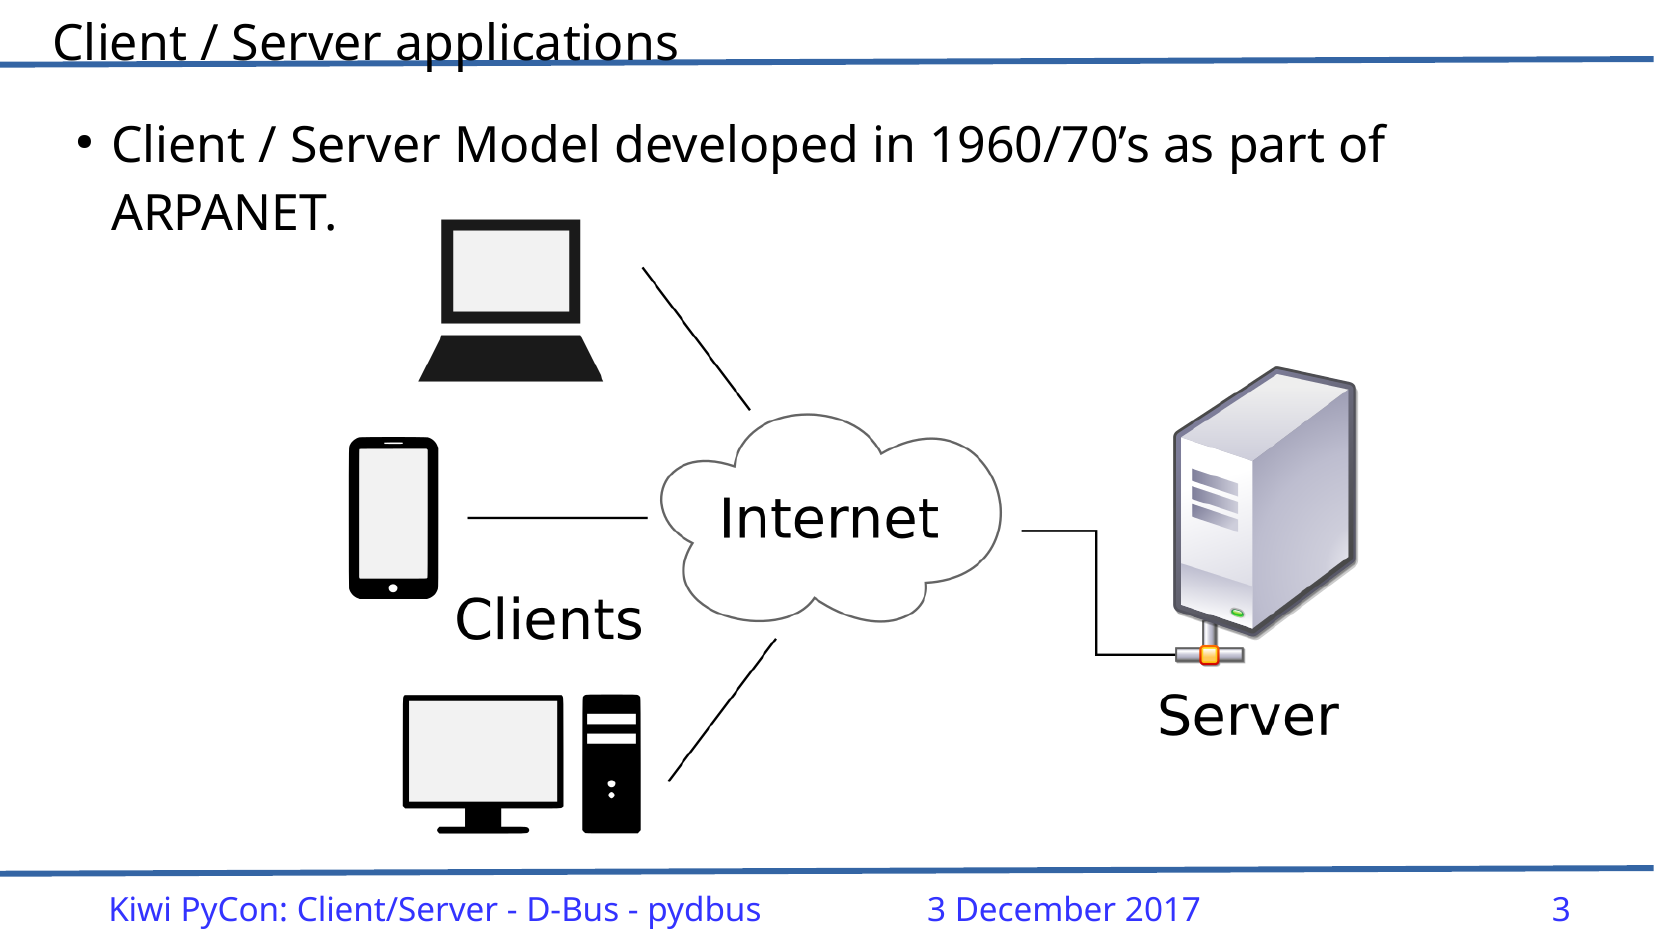

Client / Server applications
Client / Server Model developed in 1960/70’s as part of ARPANET.
Kiwi PyCon: Client/Server - D-Bus - pydbus
3 December 2017
3